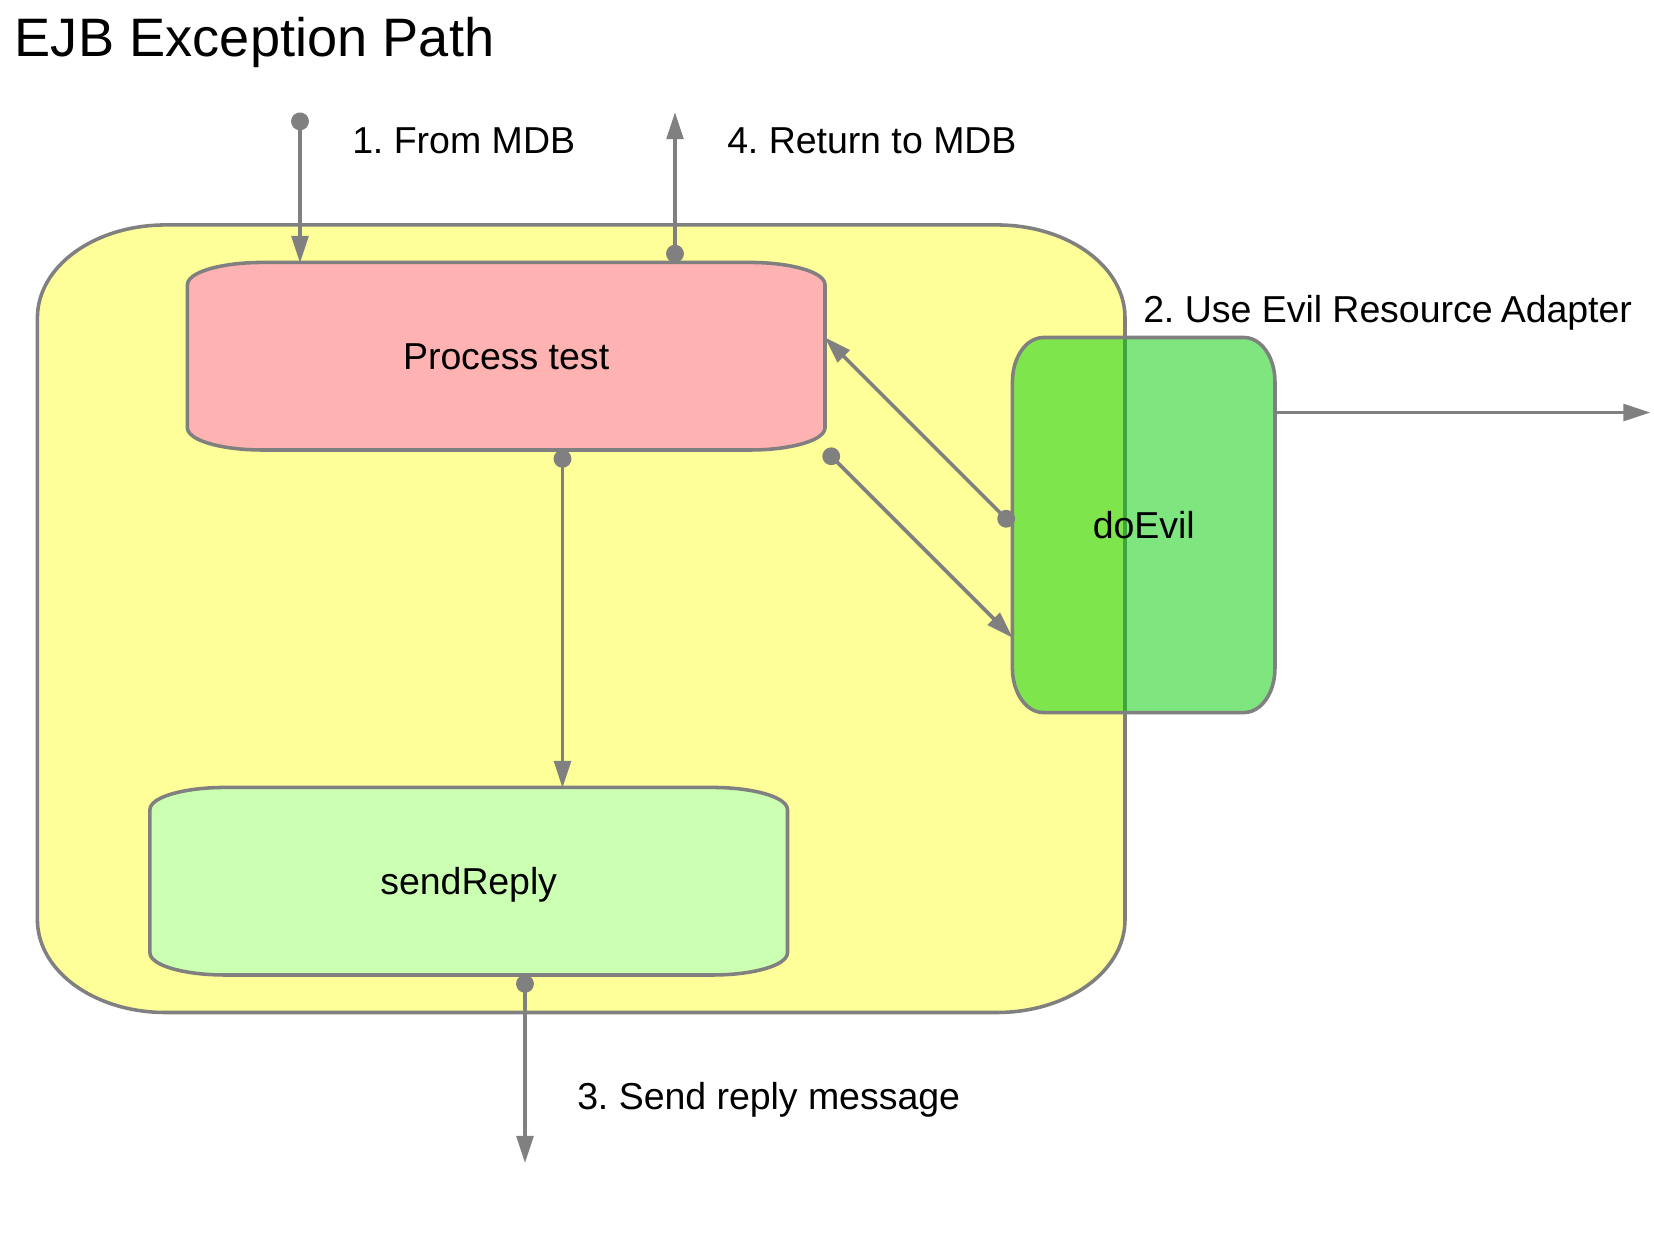

EJB Exception Path
1. From MDB
4. Return to MDB
Process test
2. Use Evil Resource Adapter
doEvil
sendReply
3. Send reply message